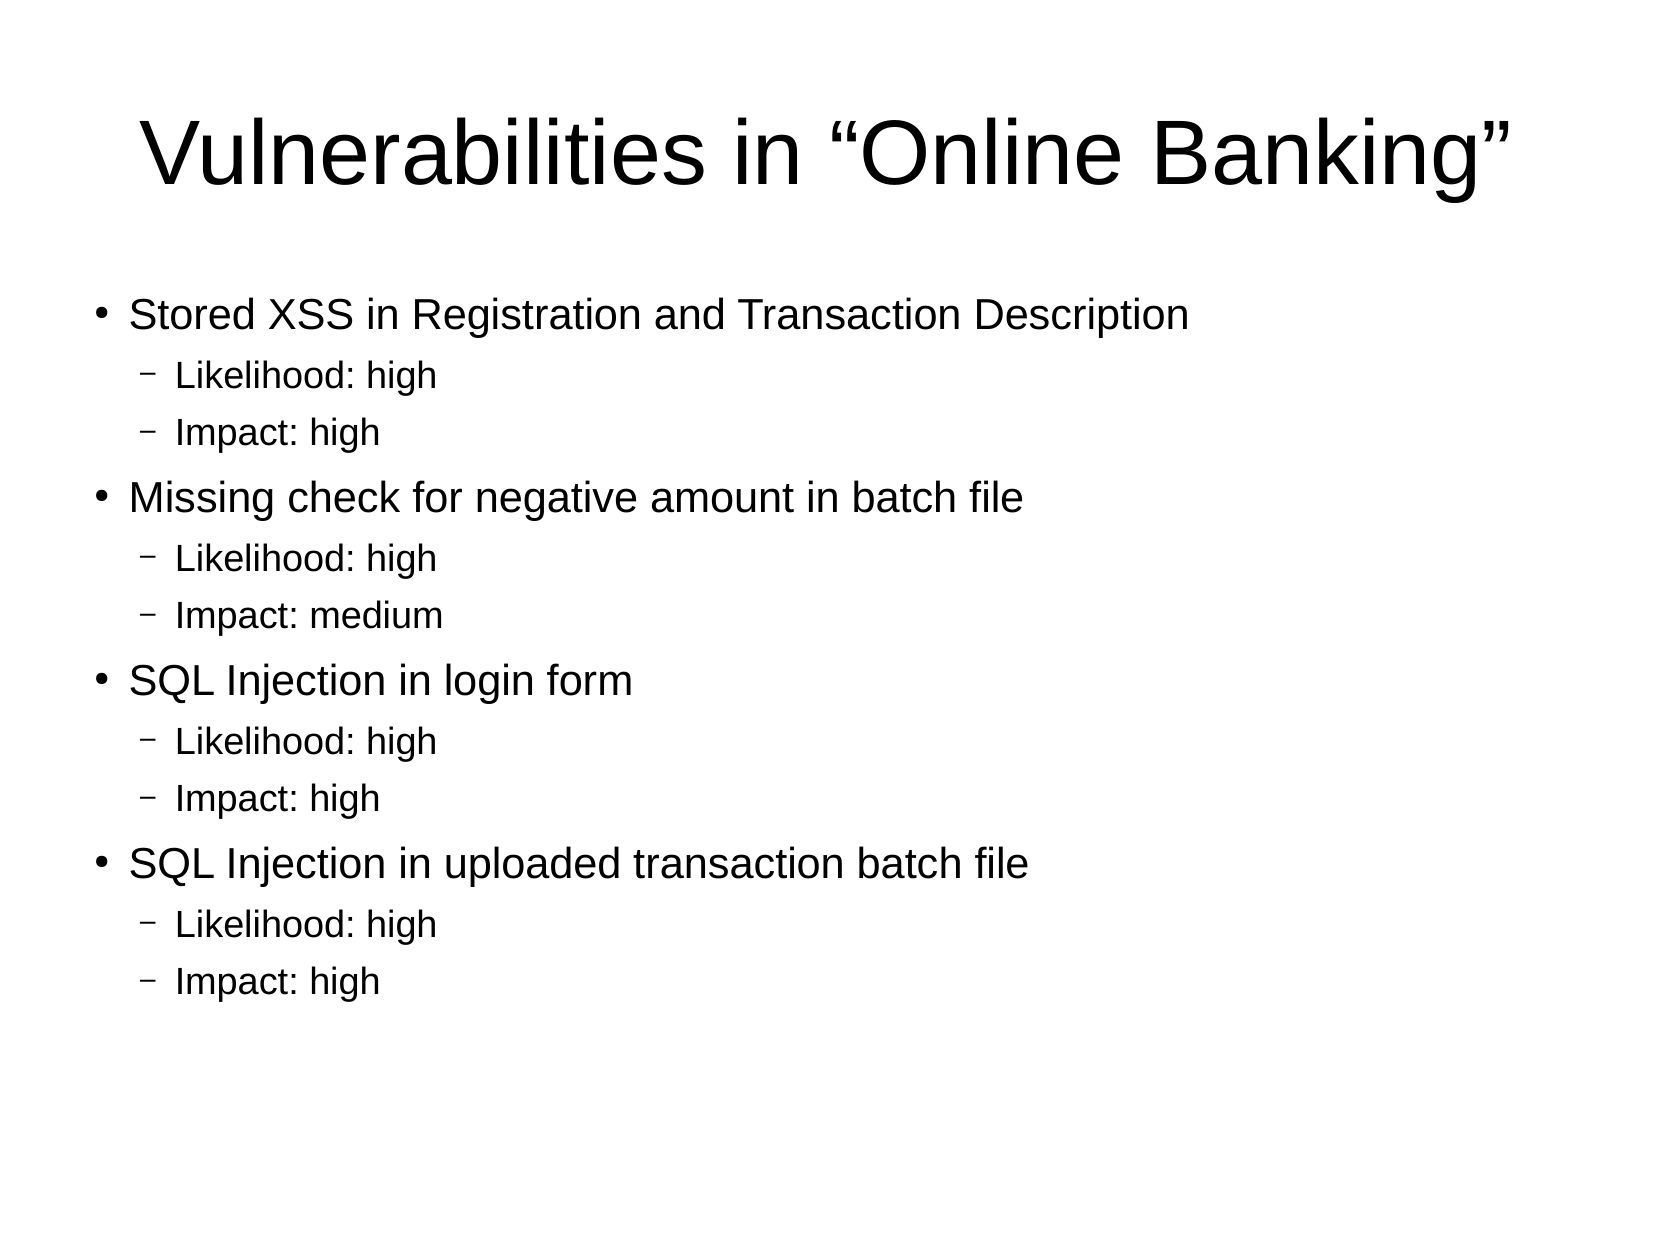

# Vulnerabilities in “Online Banking”
Stored XSS in Registration and Transaction Description
Likelihood: high
Impact: high
Missing check for negative amount in batch file
Likelihood: high
Impact: medium
SQL Injection in login form
Likelihood: high
Impact: high
SQL Injection in uploaded transaction batch file
Likelihood: high
Impact: high